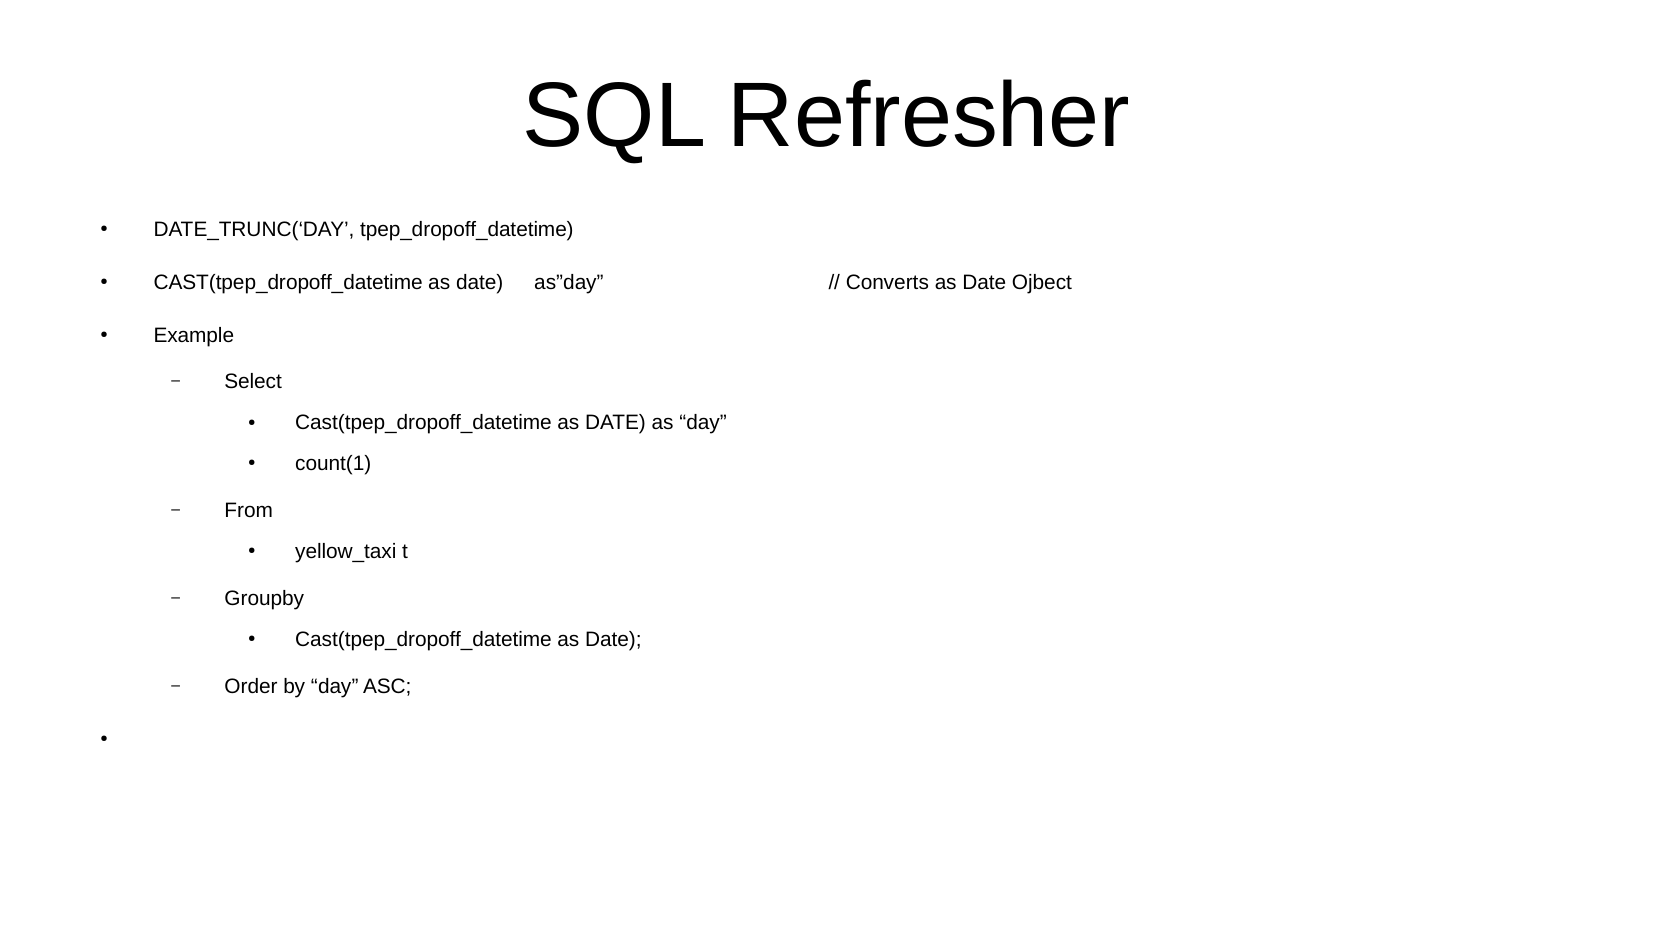

# SQL Refresher
DATE_TRUNC(‘DAY’, tpep_dropoff_datetime)
CAST(tpep_dropoff_datetime as date)	 as”day”			// Converts as Date Ojbect
Example
Select
Cast(tpep_dropoff_datetime as DATE) as “day”
count(1)
From
yellow_taxi t
Groupby
Cast(tpep_dropoff_datetime as Date);
Order by “day” ASC;